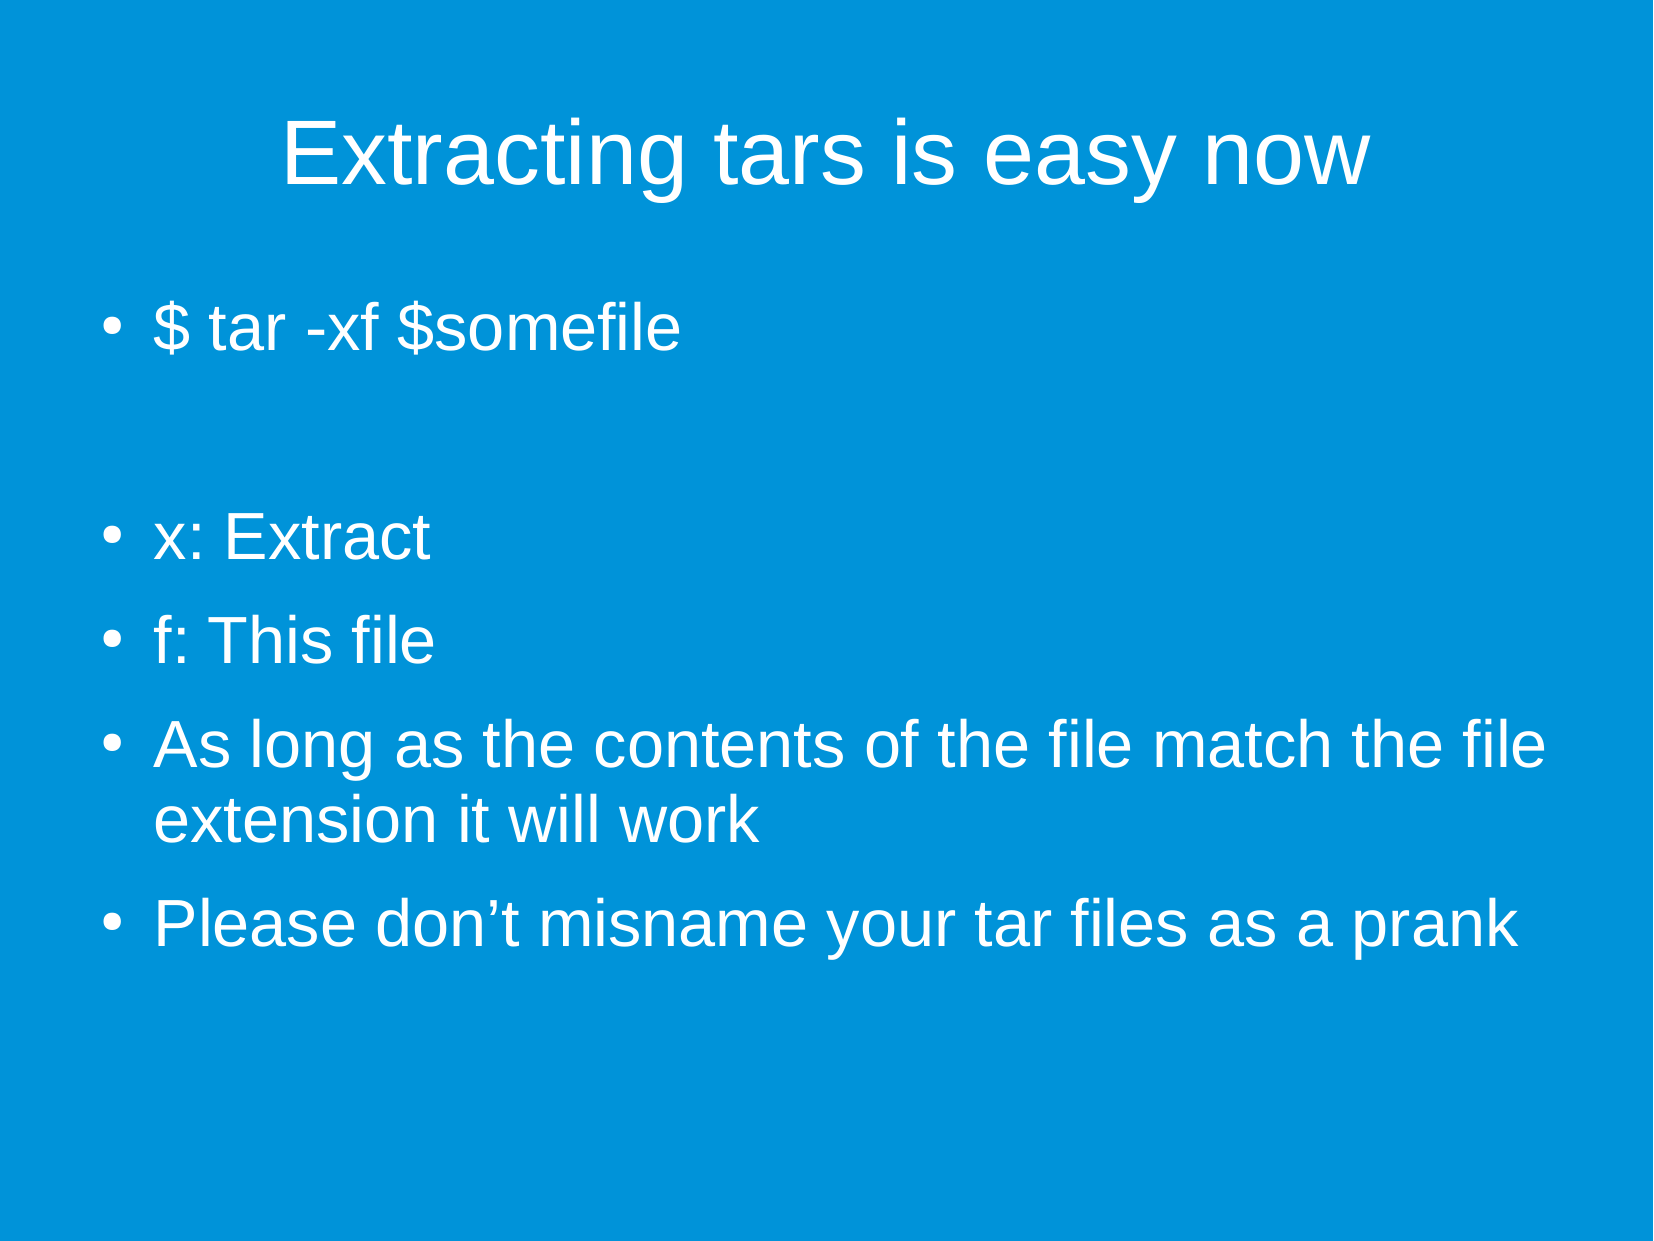

# Extracting tars is easy now
$ tar -xf $somefile
x: Extract
f: This file
As long as the contents of the file match the file extension it will work
Please don’t misname your tar files as a prank